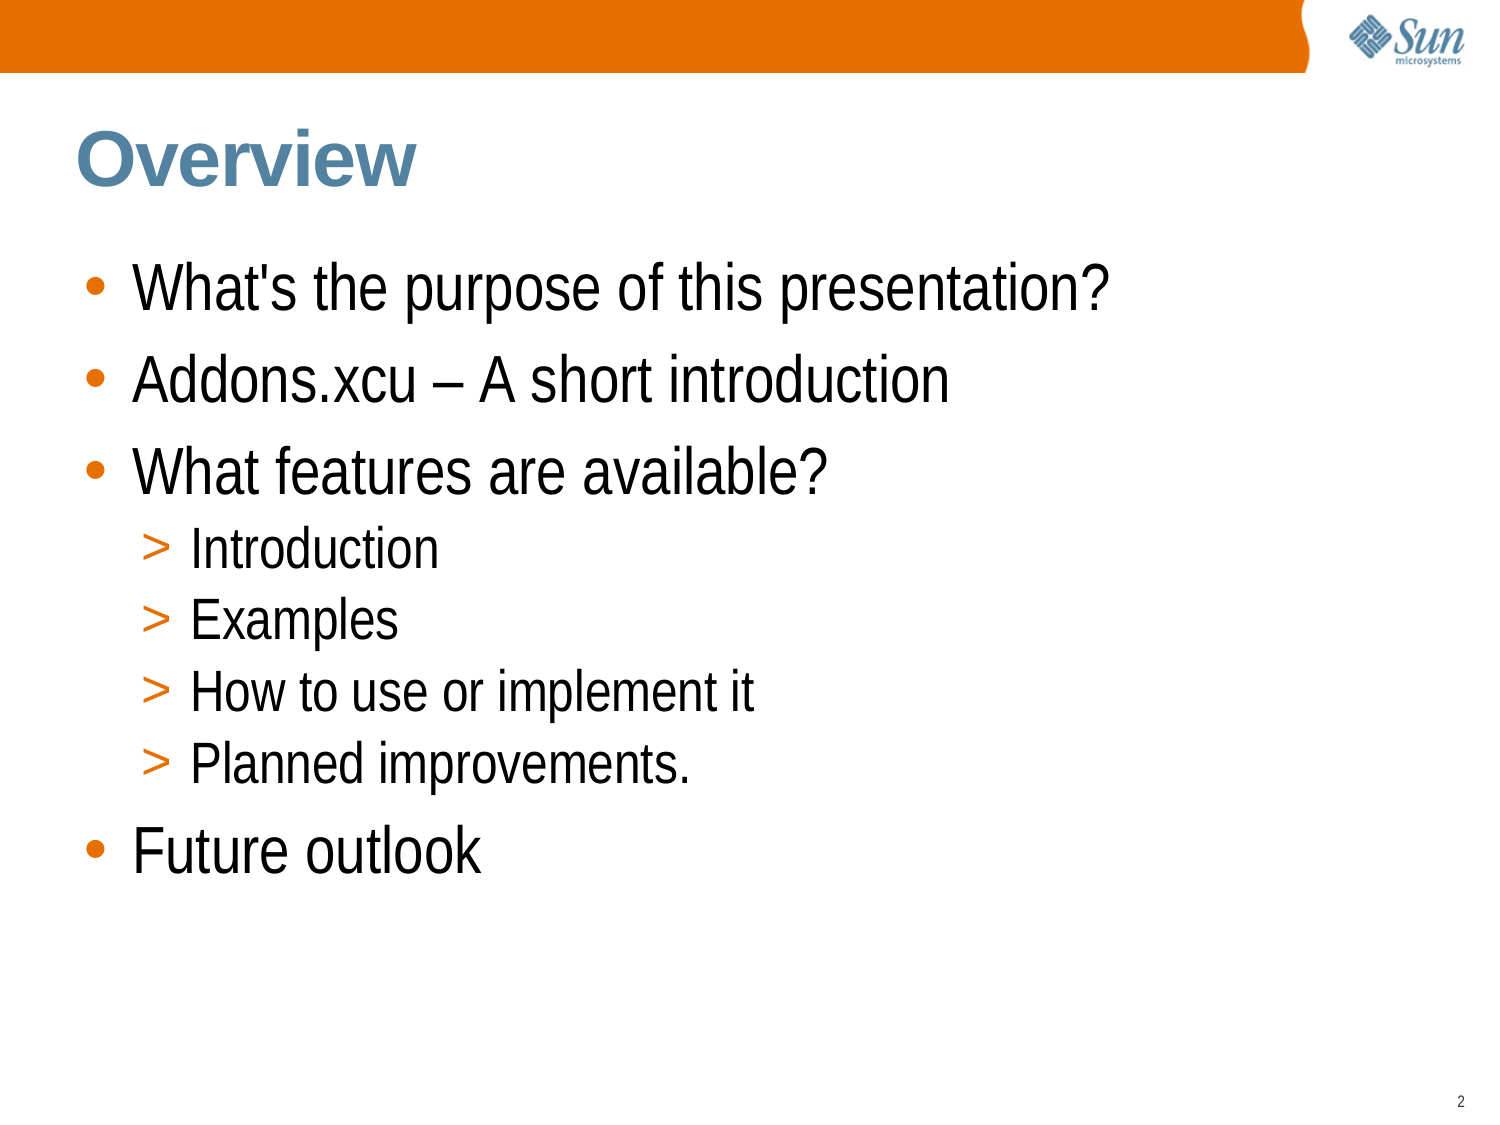

# Overview
What's the purpose of this presentation?
Addons.xcu – A short introduction
What features are available?
Introduction
Examples
How to use or implement it
Planned improvements.
Future outlook